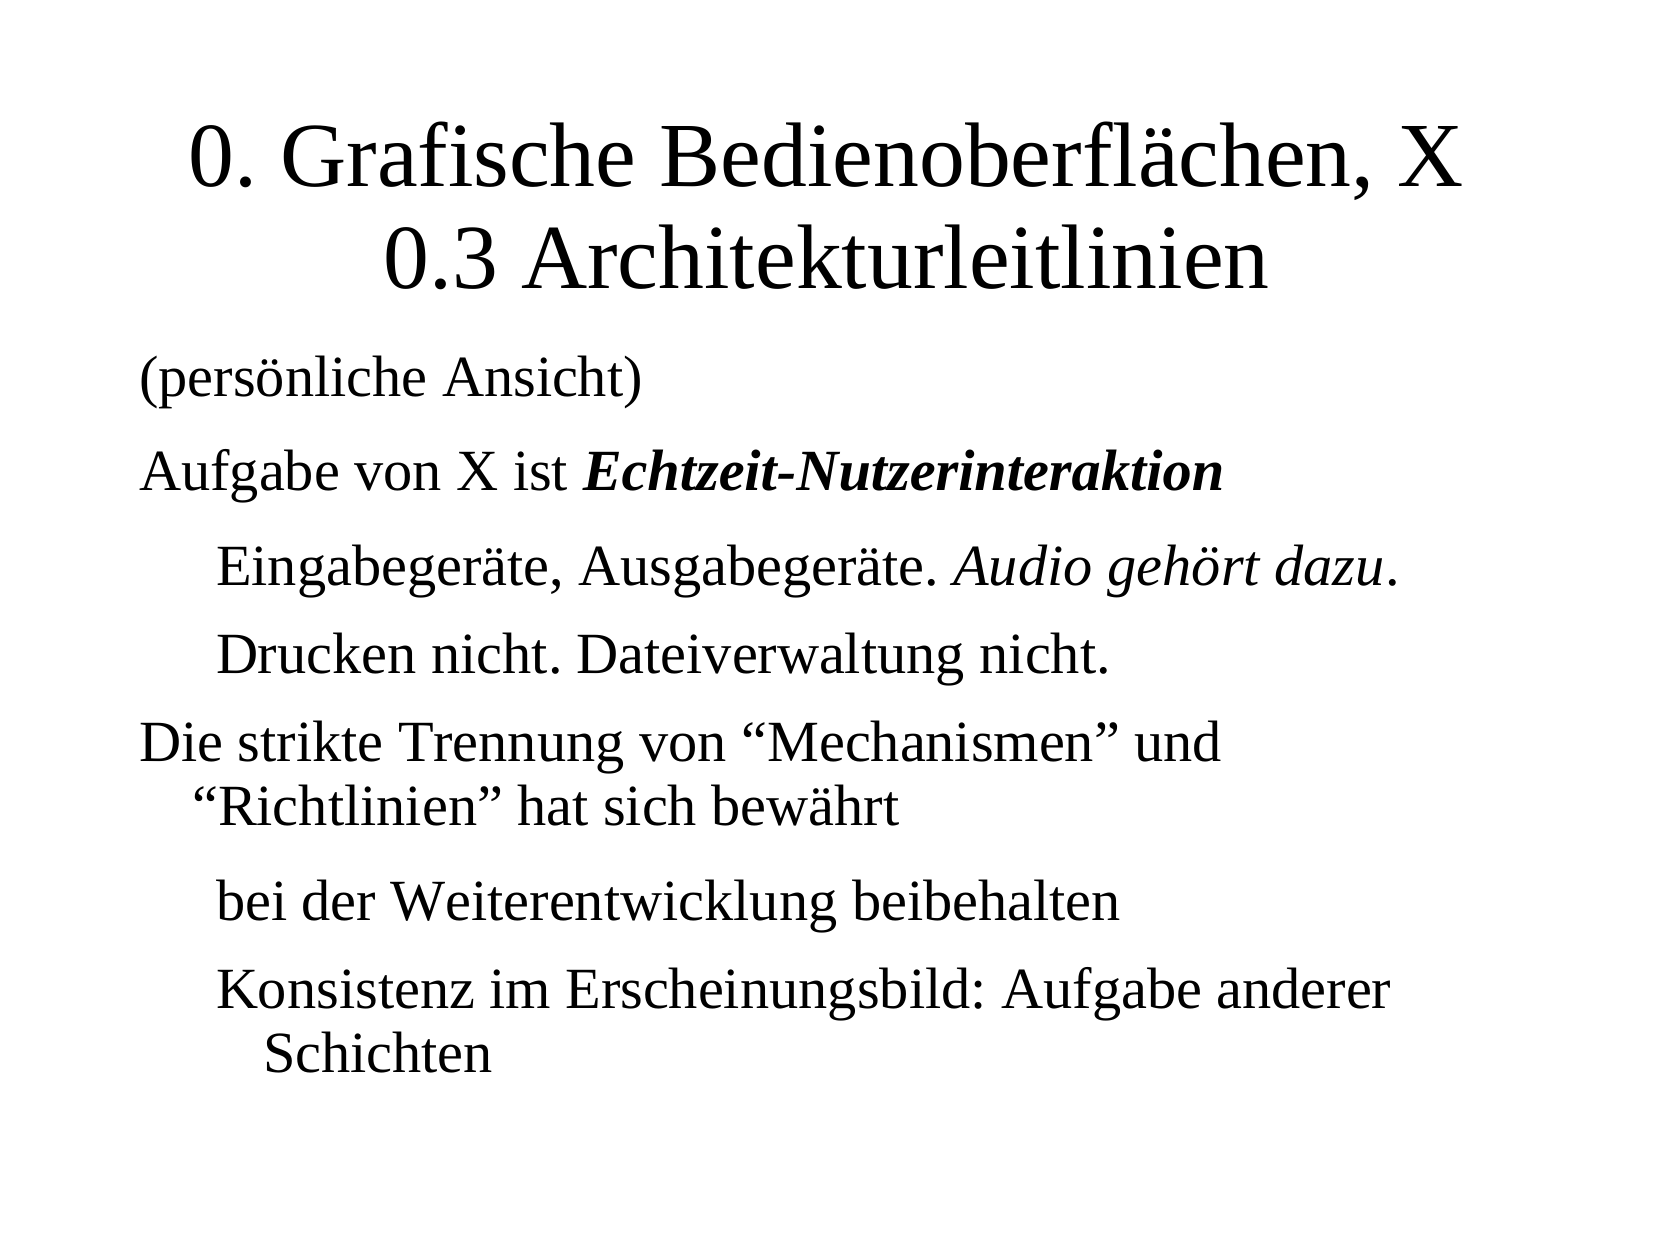

# 0. Grafische Bedienoberflächen, X 0.3 Architekturleitlinien
(persönliche Ansicht)
Aufgabe von X ist Echtzeit-Nutzerinteraktion
Eingabegeräte, Ausgabegeräte. Audio gehört dazu.
Drucken nicht. Dateiverwaltung nicht.
Die strikte Trennung von “Mechanismen” und “Richtlinien” hat sich bewährt
bei der Weiterentwicklung beibehalten
Konsistenz im Erscheinungsbild: Aufgabe anderer Schichten